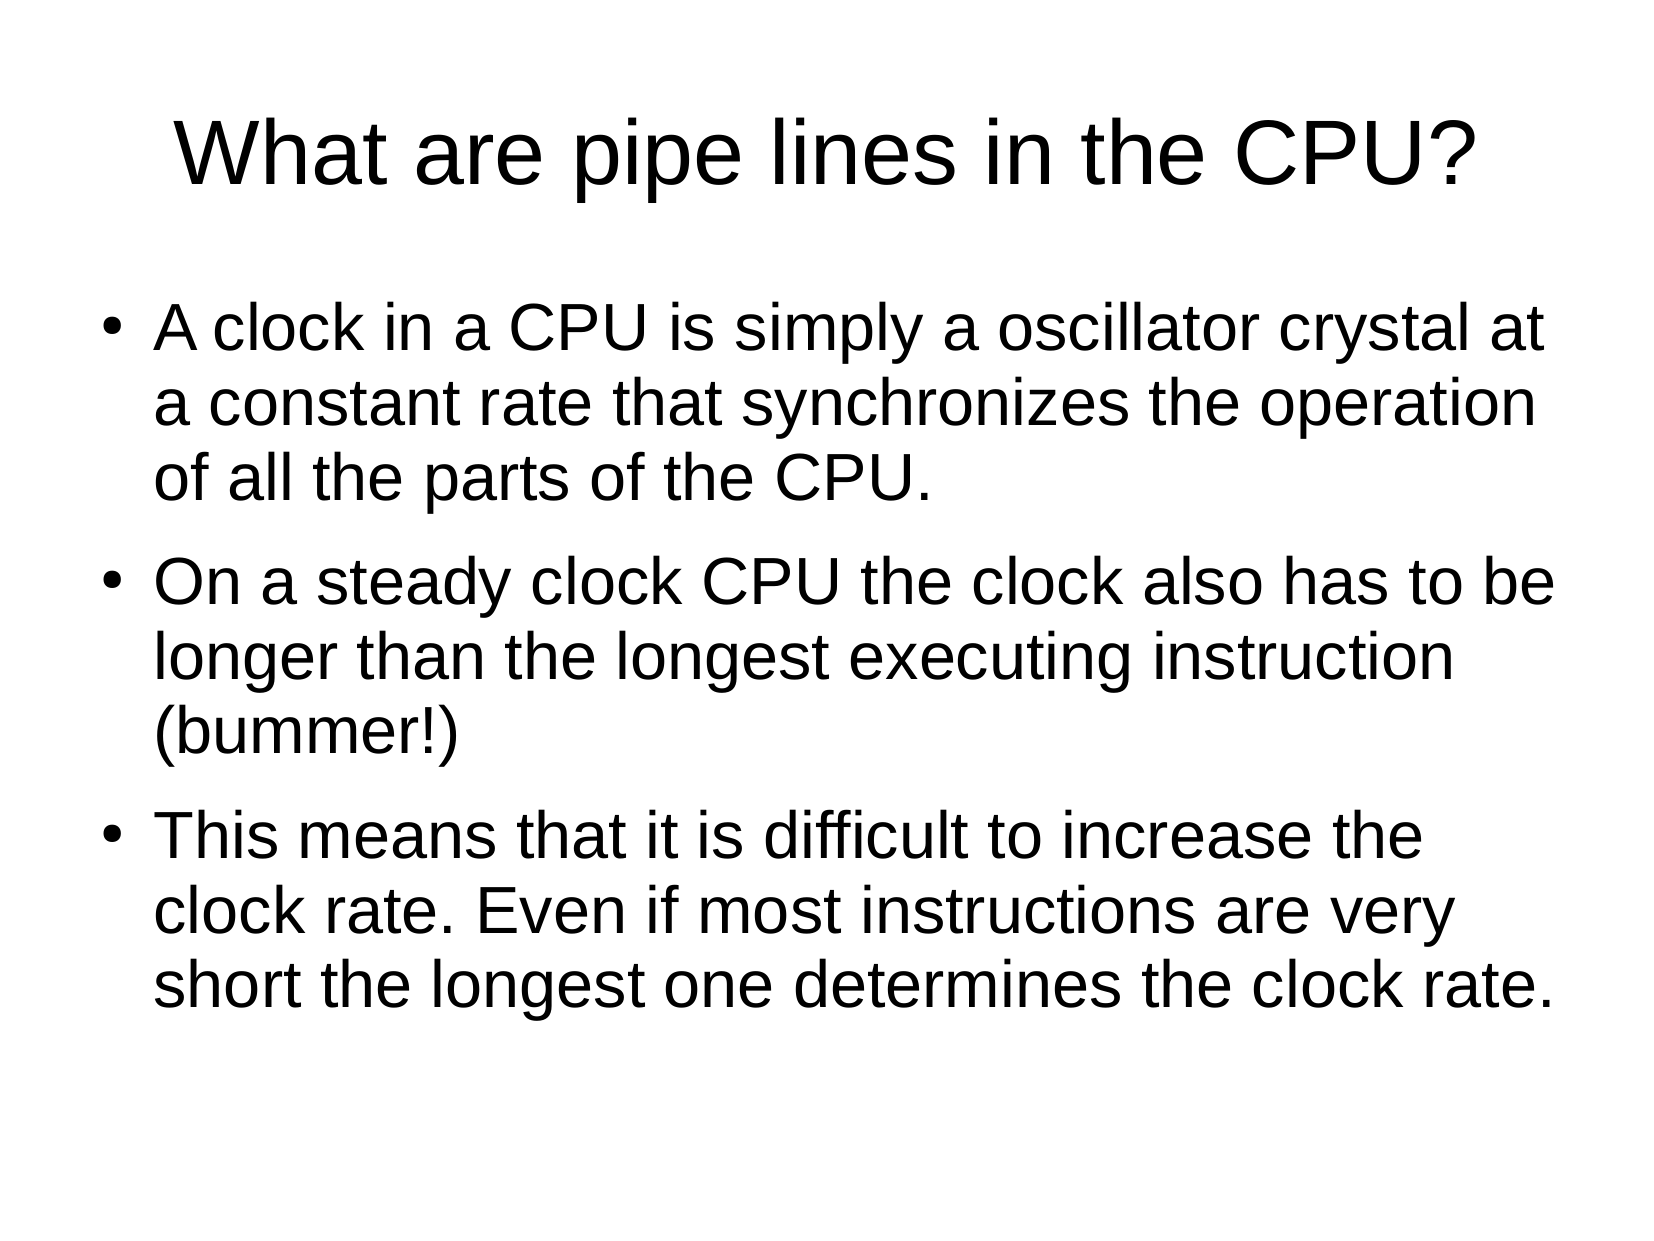

# What are pipe lines in the CPU?
A clock in a CPU is simply a oscillator crystal at a constant rate that synchronizes the operation of all the parts of the CPU.
On a steady clock CPU the clock also has to be longer than the longest executing instruction (bummer!)
This means that it is difficult to increase the clock rate. Even if most instructions are very short the longest one determines the clock rate.